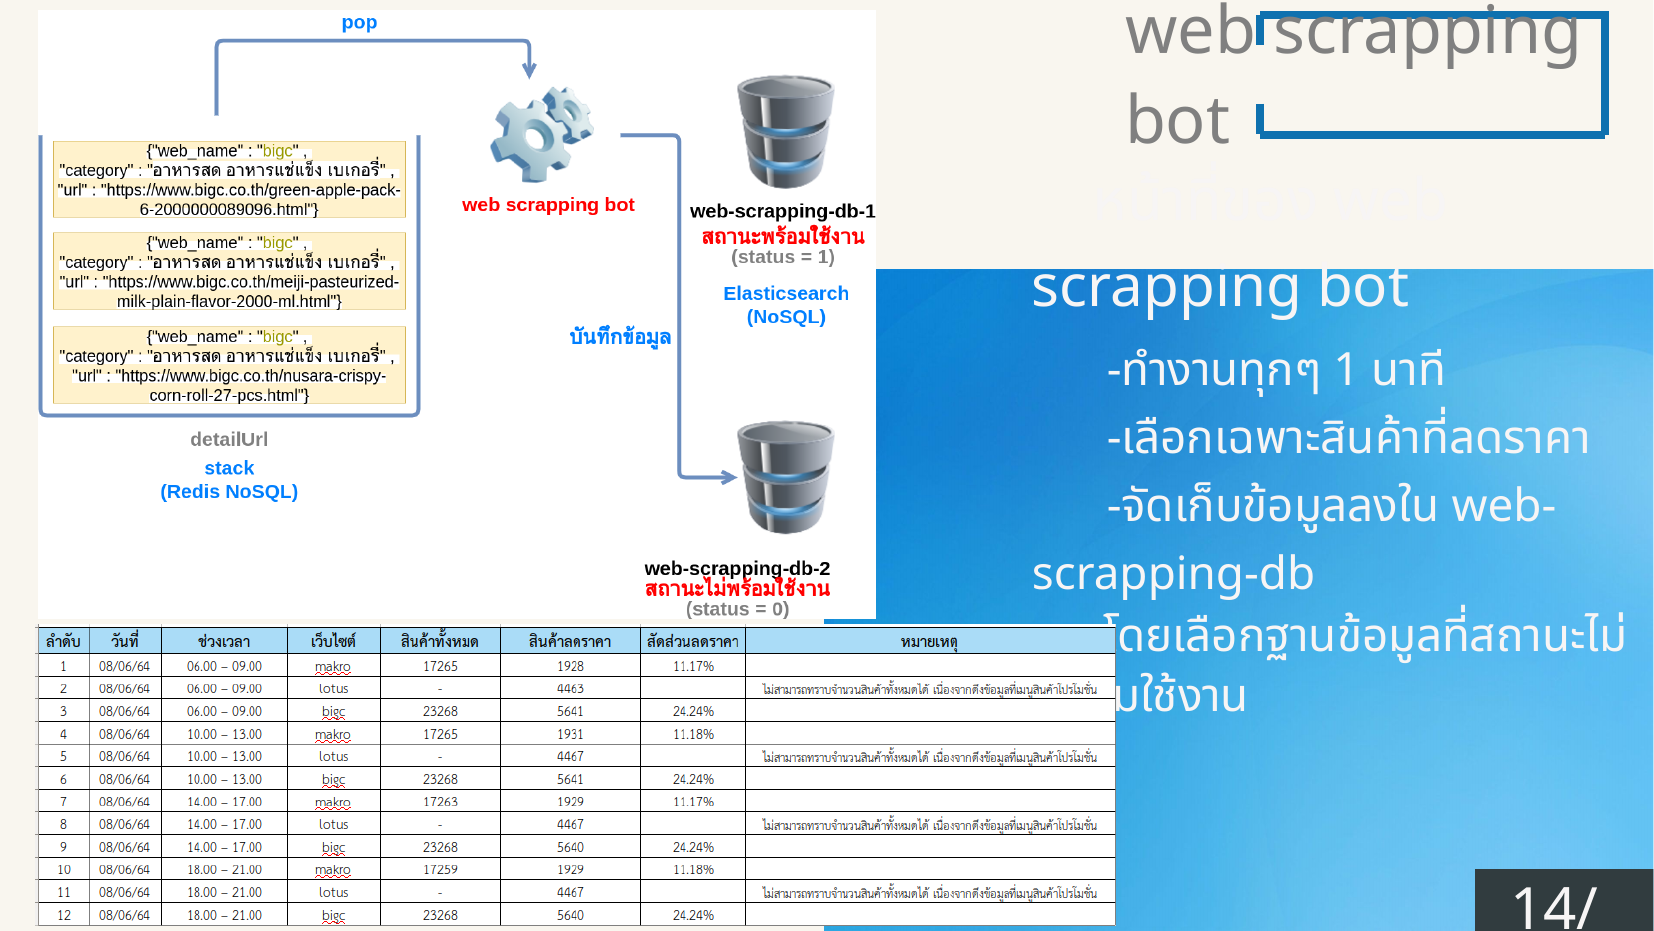

# web scrapping bot
 หน้าที่ของ web scrapping bot
	-ทำงานทุกๆ 1 นาที
	-เลือกเฉพาะสินค้าที่ลดราคา
	-จัดเก็บข้อมูลลงใน web-scrapping-db
 โดยเลือกฐานข้อมูลที่สถานะไม่พร้อมใช้งาน
14/33